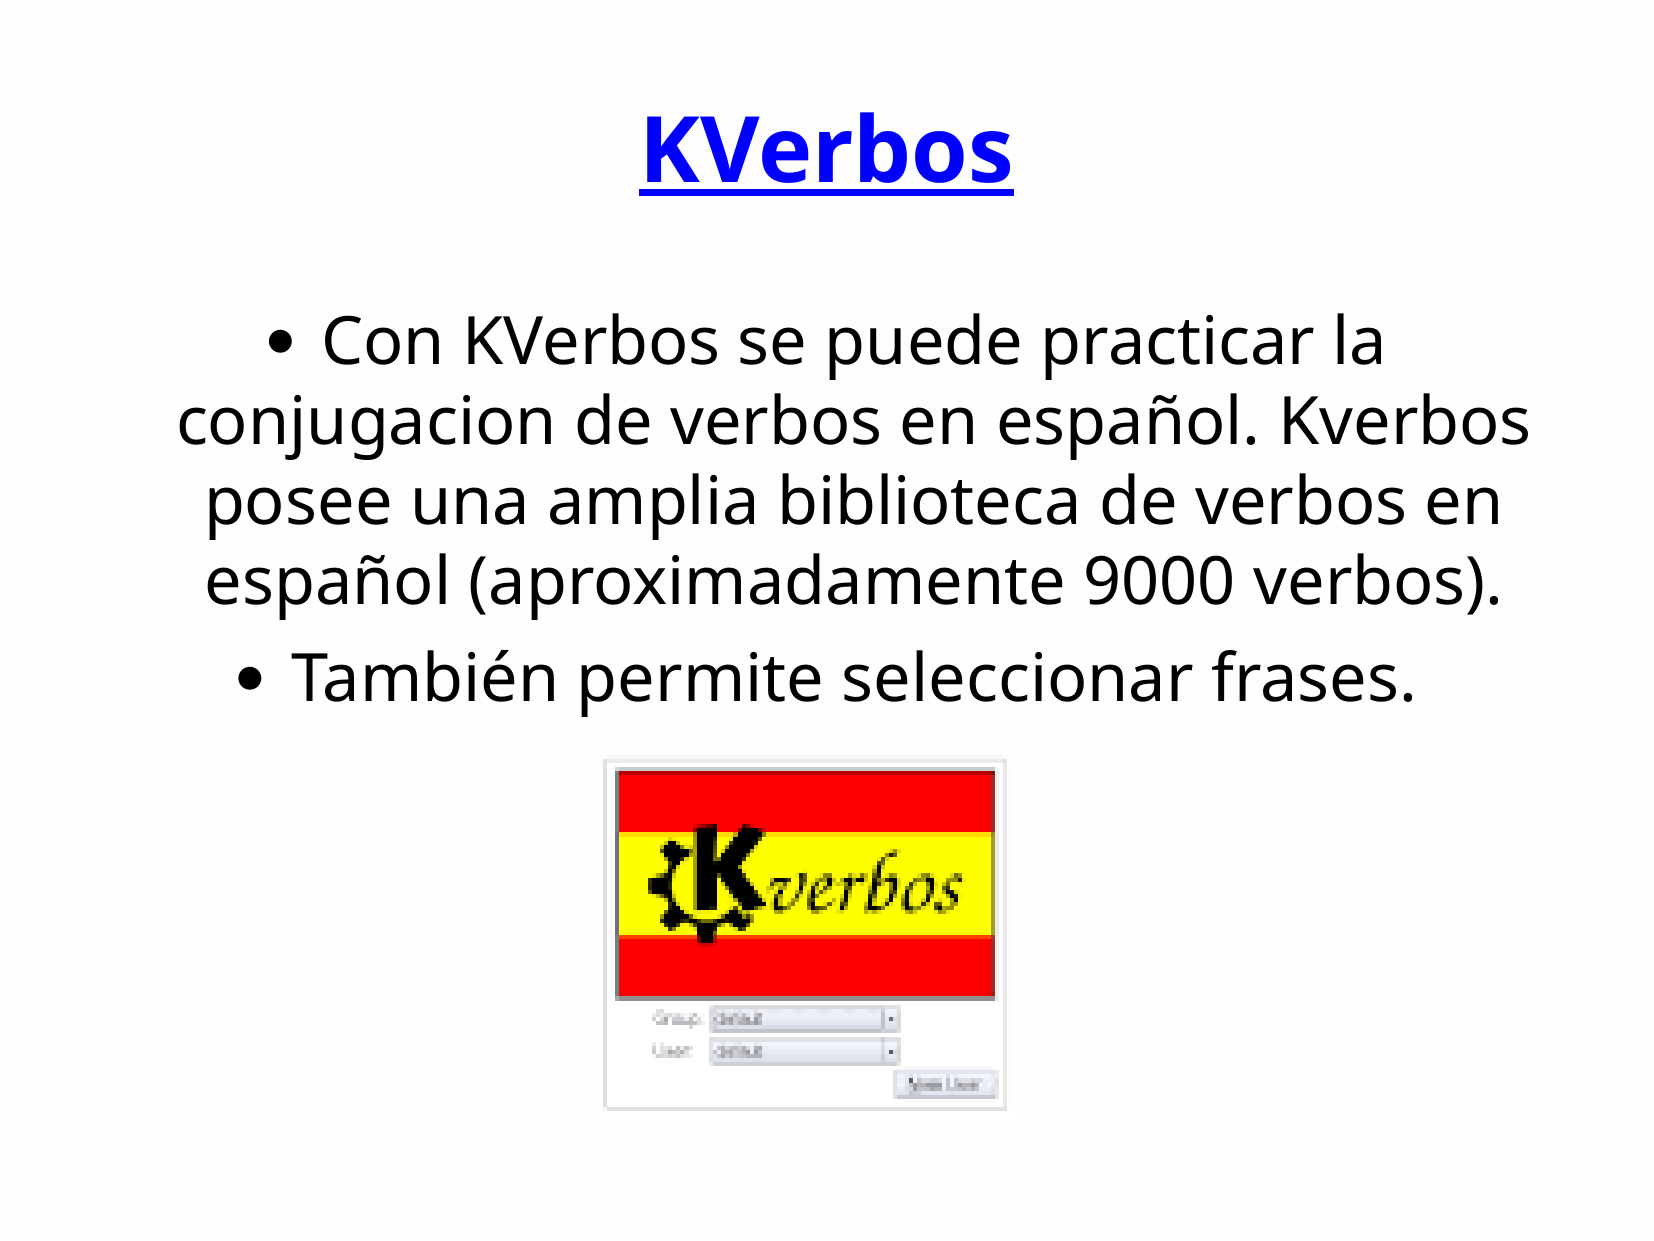

# KVerbos
Con KVerbos se puede practicar la conjugacion de verbos en español. Kverbos posee una amplia biblioteca de verbos en español (aproximadamente 9000 verbos).
También permite seleccionar frases.